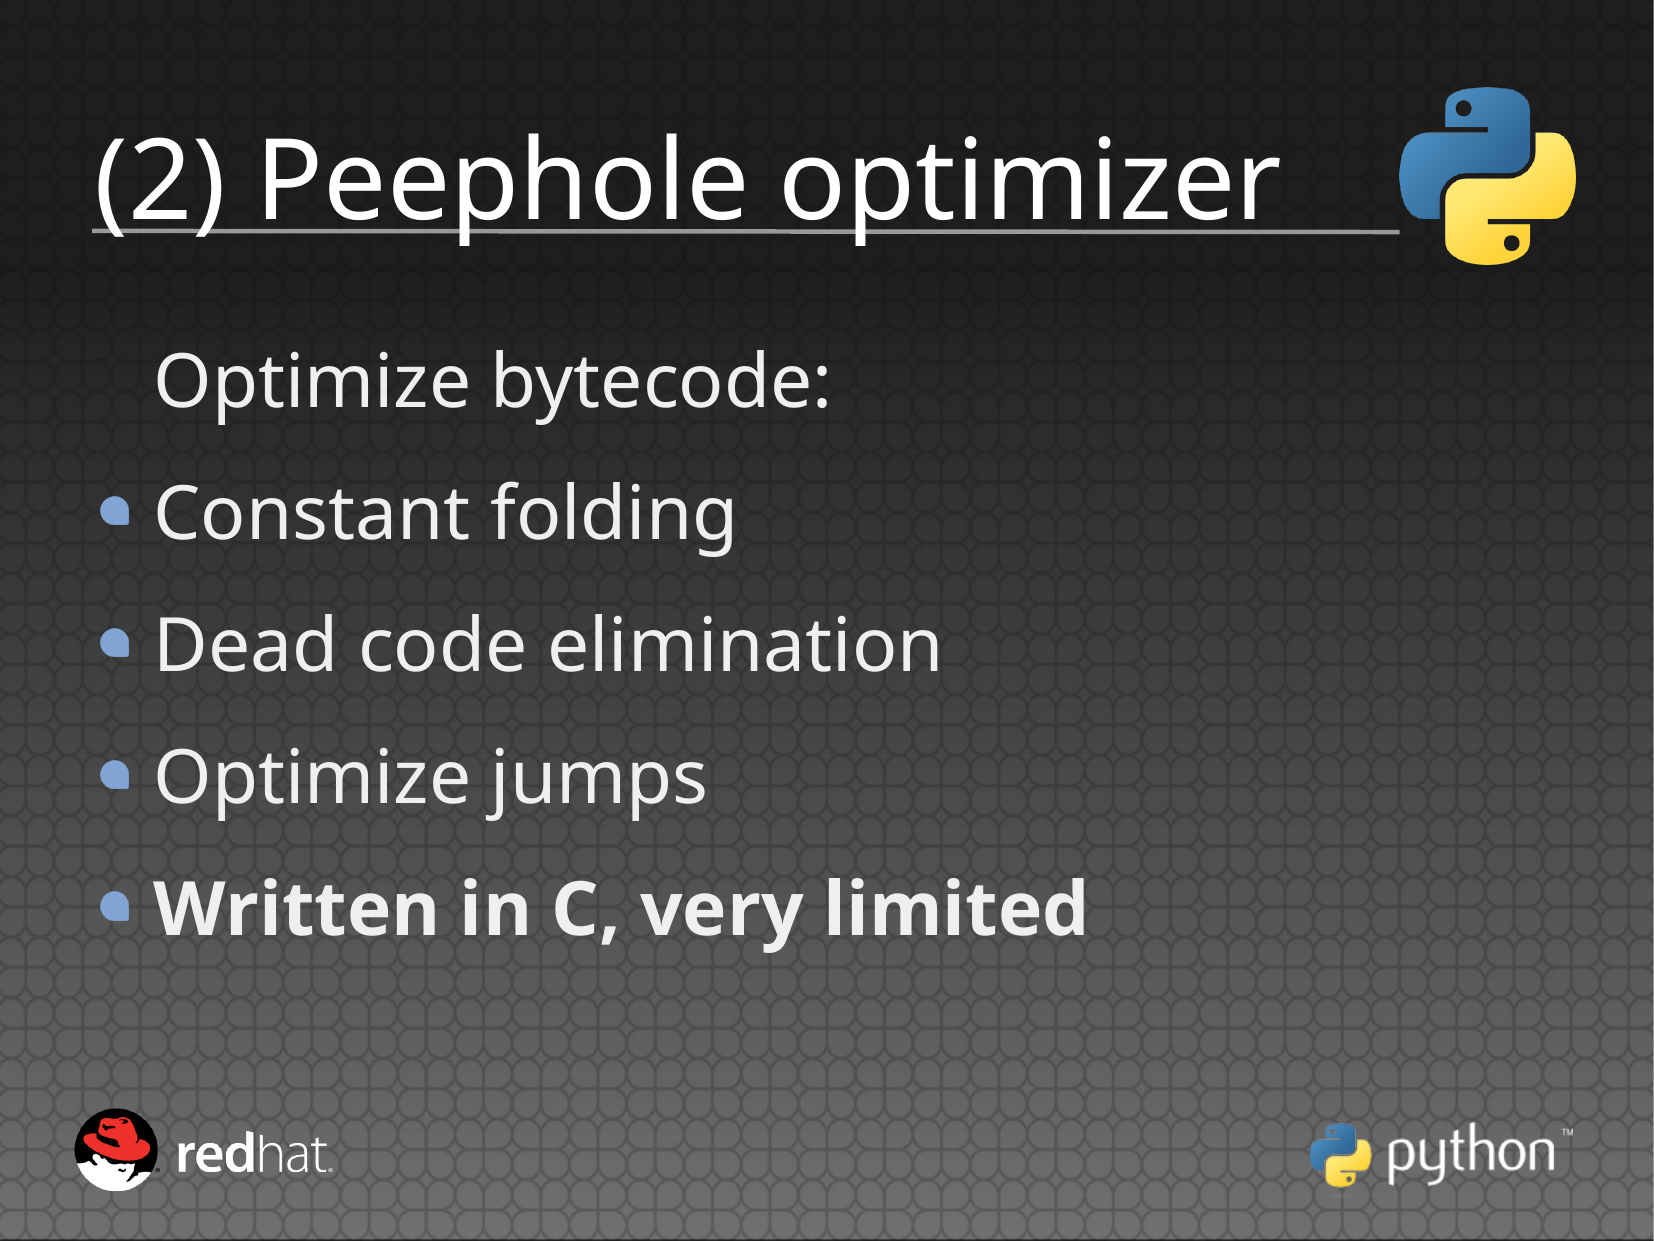

(2) Peephole optimizer
# Optimize bytecode:
Constant folding
Dead code elimination
Optimize jumps
Written in C, very limited